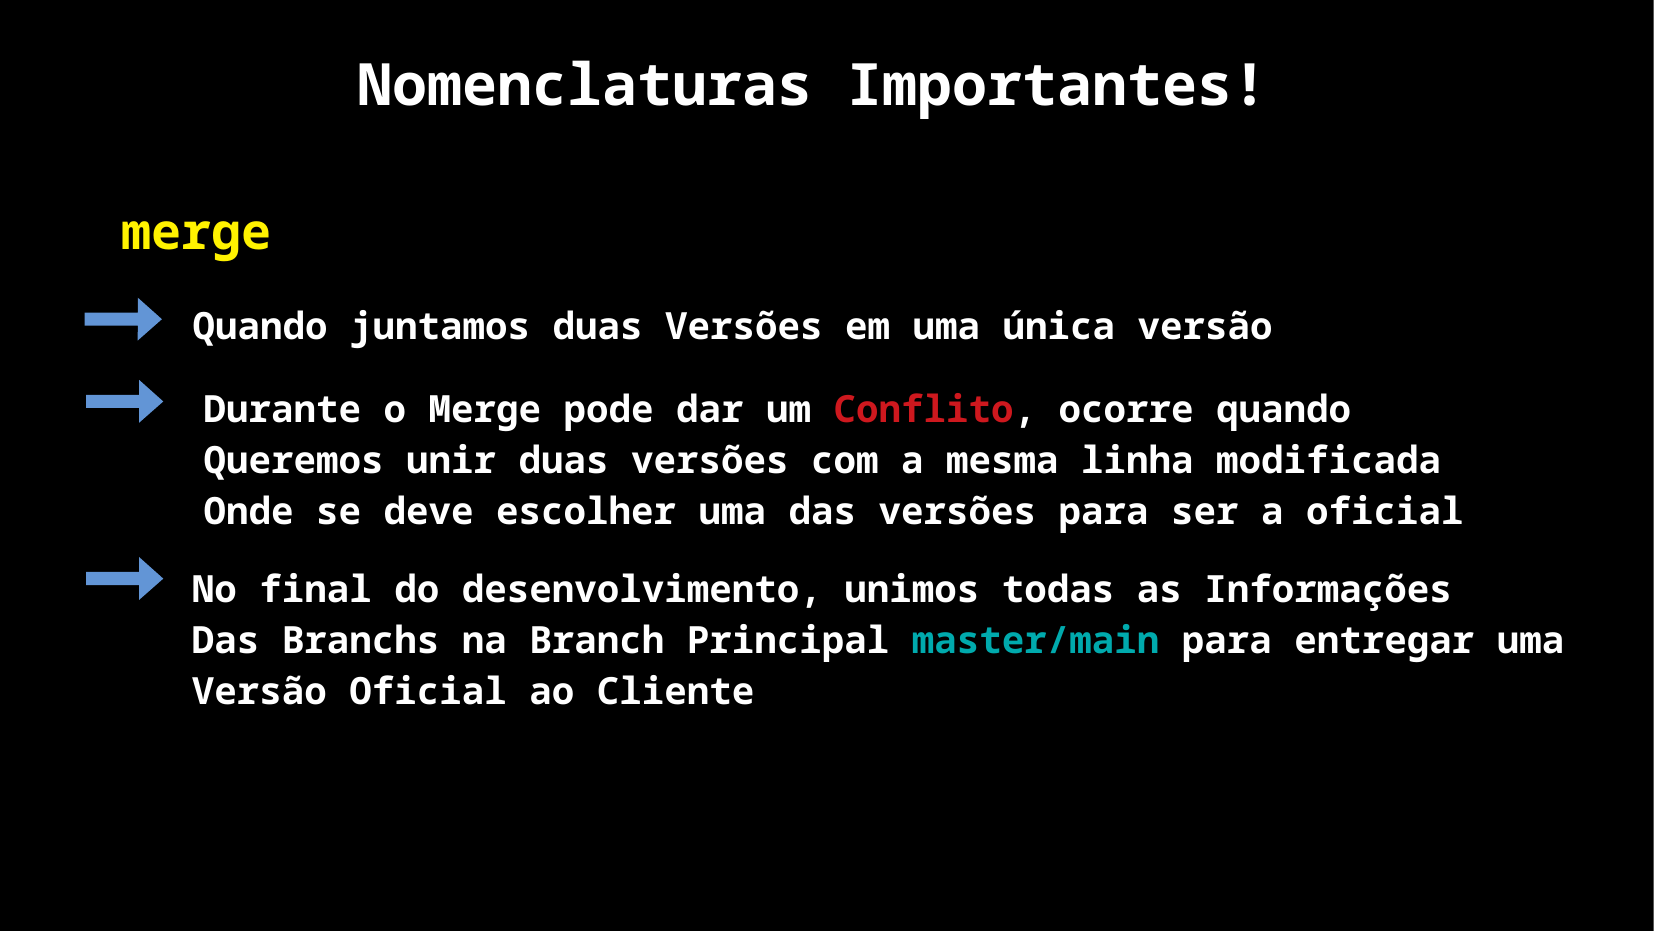

Nomenclaturas Importantes!
merge
Quando juntamos duas Versões em uma única versão
Durante o Merge pode dar um Conflito, ocorre quando
Queremos unir duas versões com a mesma linha modificada
Onde se deve escolher uma das versões para ser a oficial
No final do desenvolvimento, unimos todas as Informações
Das Branchs na Branch Principal master/main para entregar uma
Versão Oficial ao Cliente